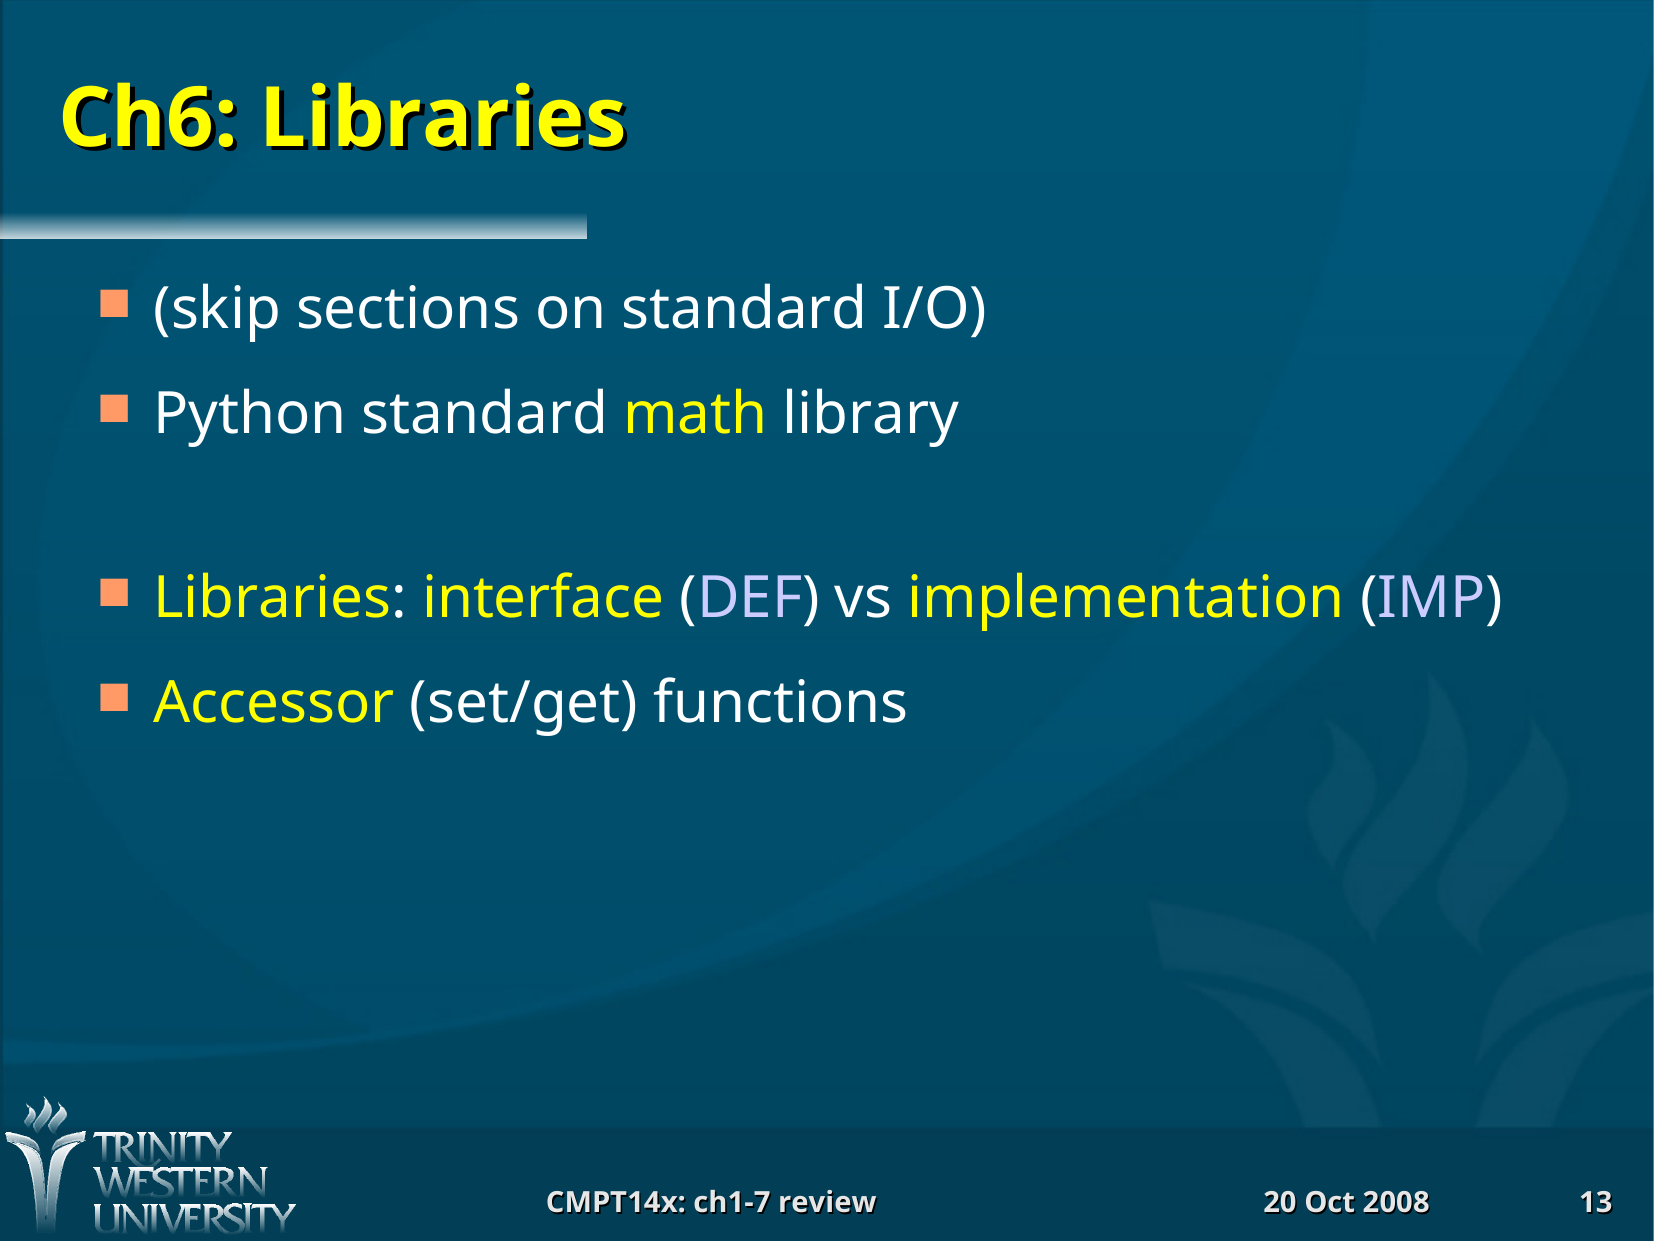

# Ch6: Libraries
(skip sections on standard I/O)
Python standard math library
Libraries: interface (DEF) vs implementation (IMP)
Accessor (set/get) functions
CMPT14x: ch1-7 review
20 Oct 2008
13